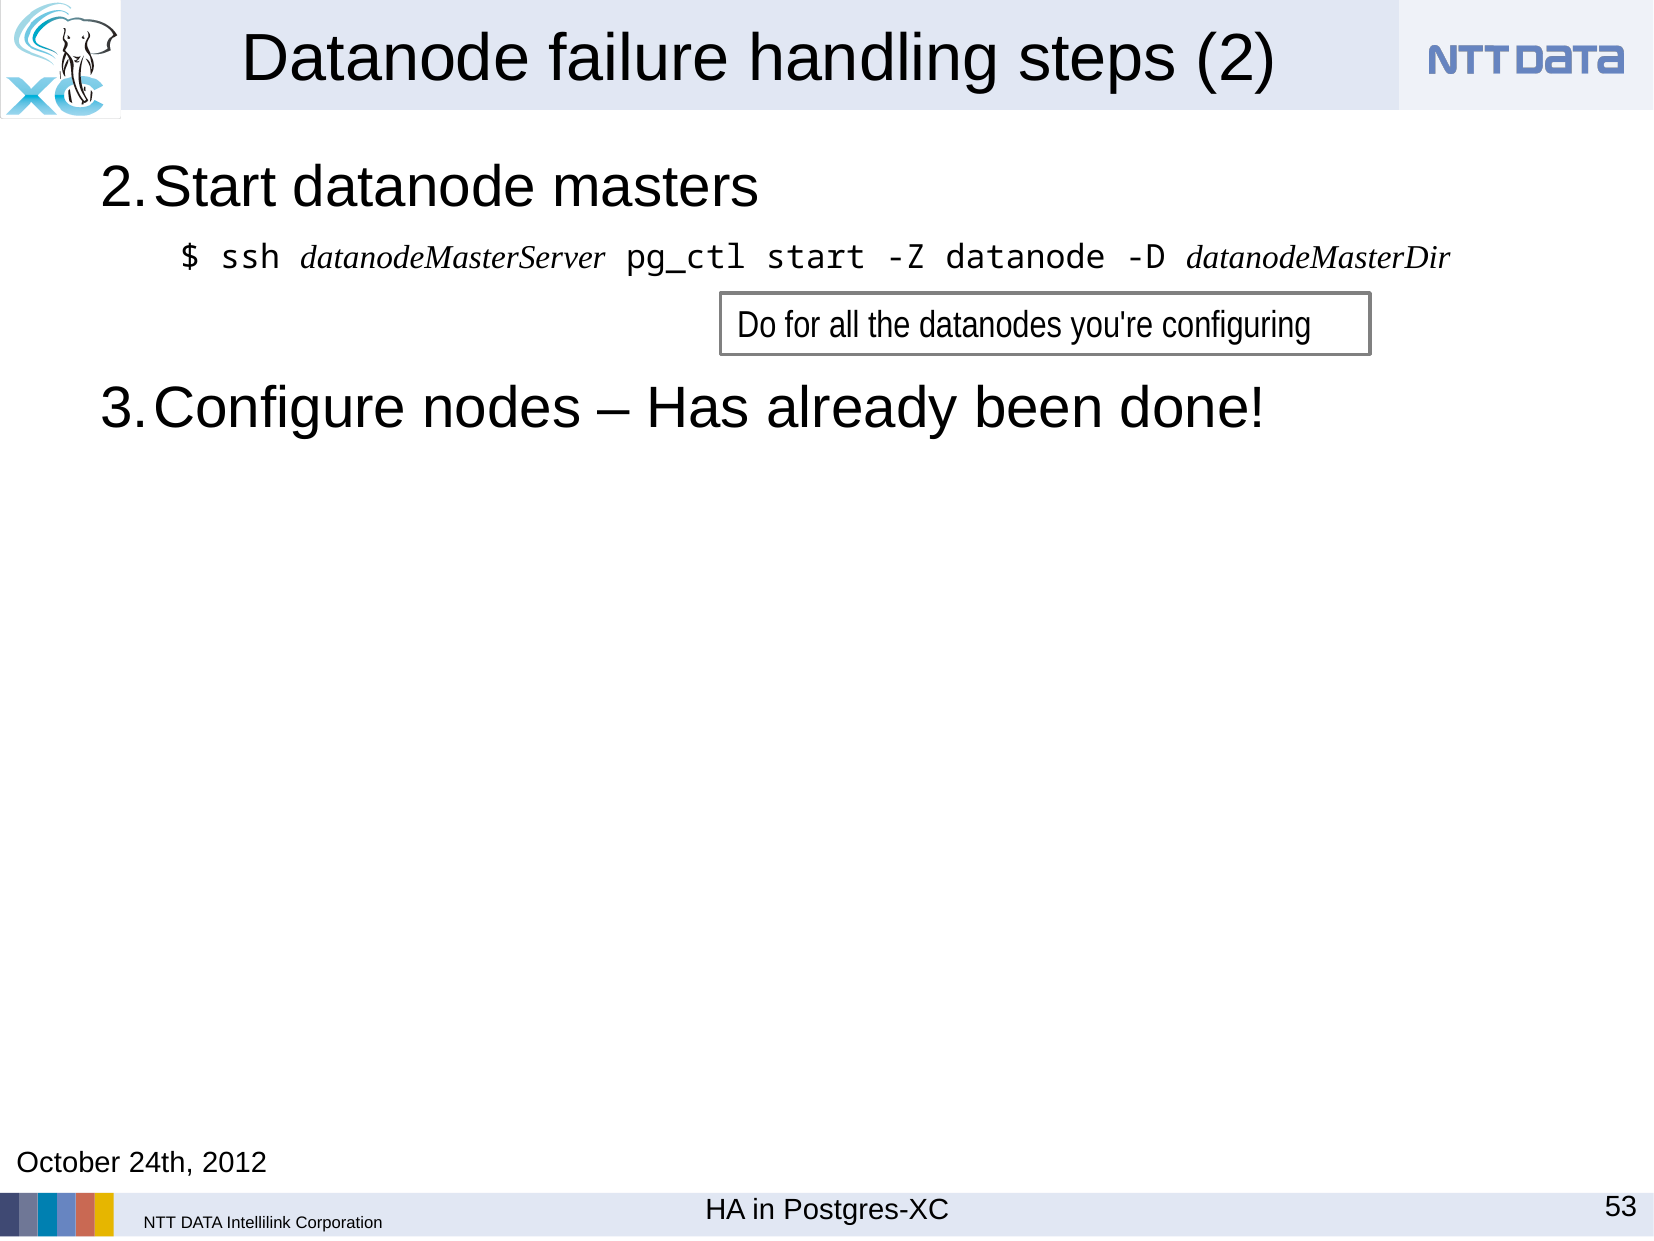

# Datanode failure handling steps (2)
Start datanode masters
Configure nodes – Has already been done!
$ ssh datanodeMasterServer pg_ctl start -Z datanode -D datanodeMasterDir
Do for all the datanodes you're configuring
October 24th, 2012
53
HA in Postgres-XC